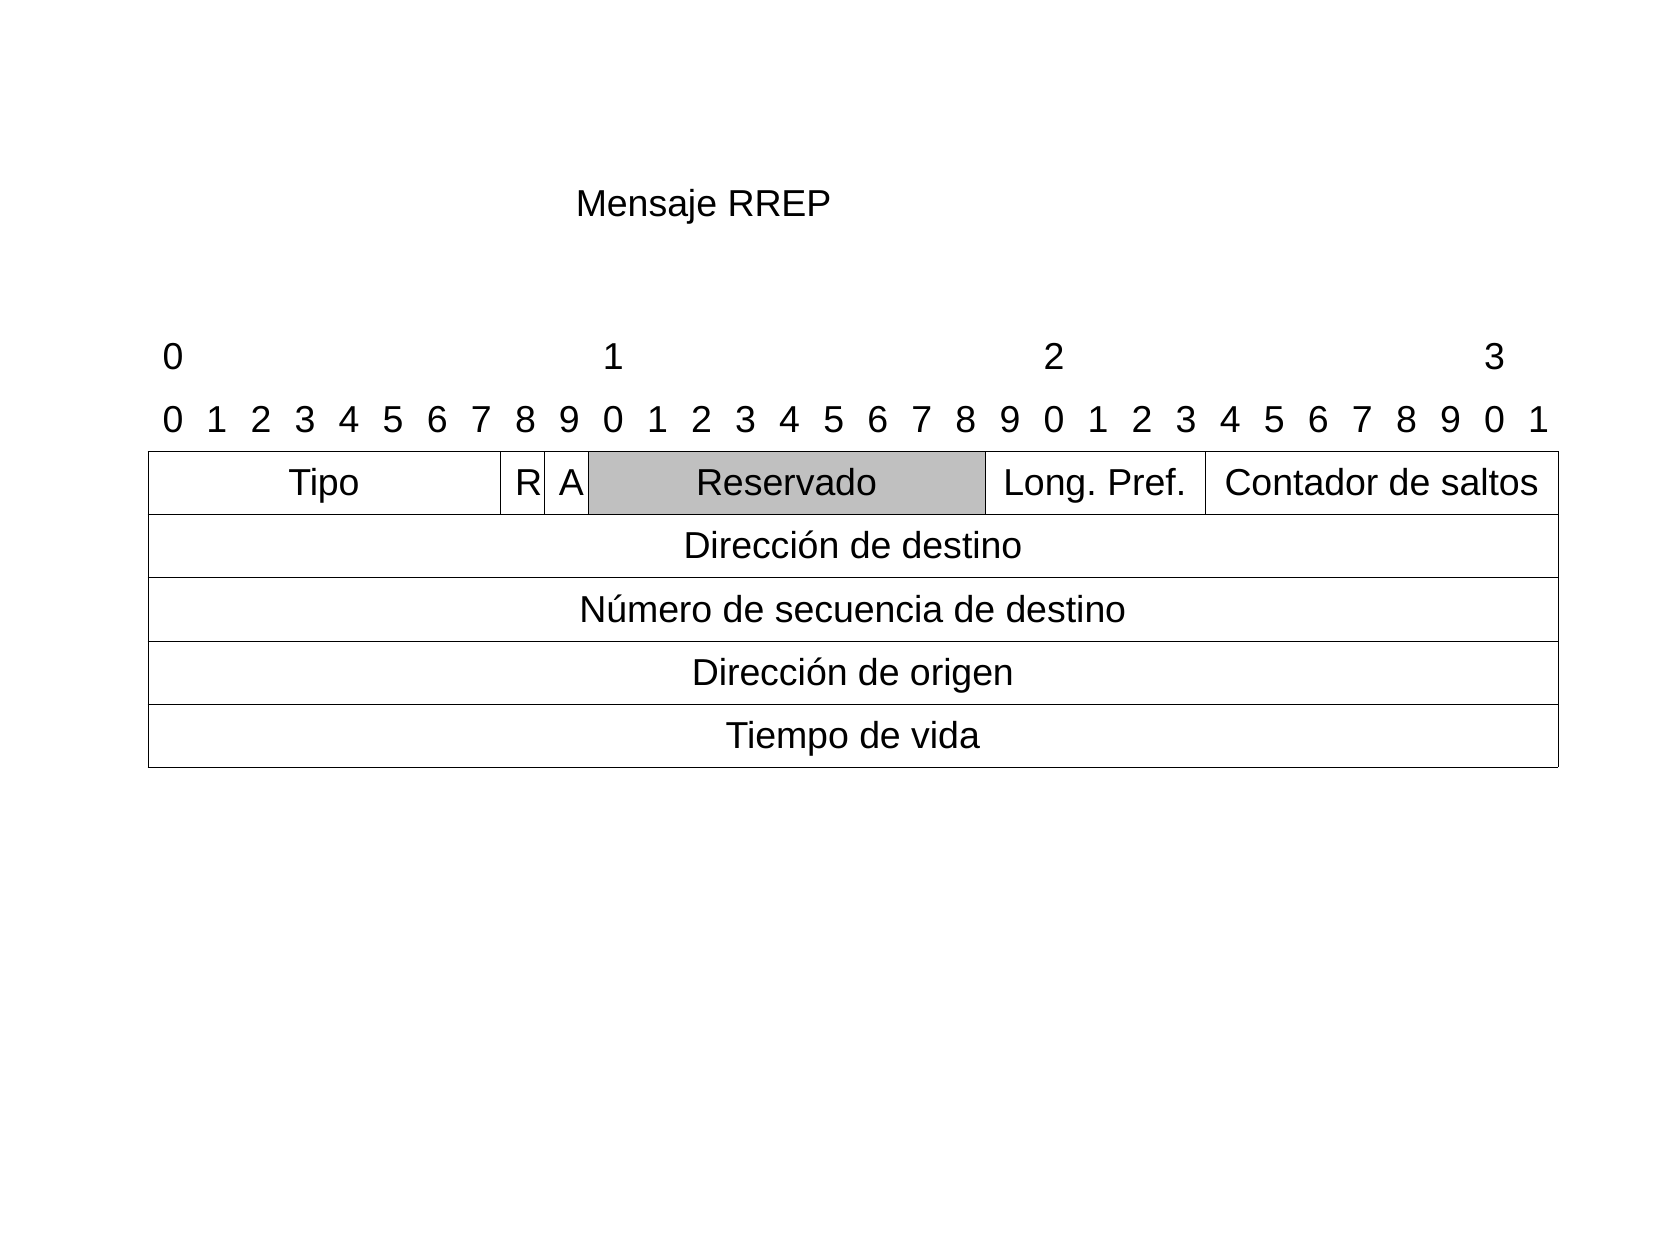

Mensaje RREP
| 0 | | | | | | | | | | 1 | | | | | | | | | | 2 | | | | | | | | | | 3 | |
| --- | --- | --- | --- | --- | --- | --- | --- | --- | --- | --- | --- | --- | --- | --- | --- | --- | --- | --- | --- | --- | --- | --- | --- | --- | --- | --- | --- | --- | --- | --- | --- |
| 0 | 1 | 2 | 3 | 4 | 5 | 6 | 7 | 8 | 9 | 0 | 1 | 2 | 3 | 4 | 5 | 6 | 7 | 8 | 9 | 0 | 1 | 2 | 3 | 4 | 5 | 6 | 7 | 8 | 9 | 0 | 1 |
| Tipo | | | | | | | | R | A | Reservado | | | | | | | | | Long. Pref. | | | | | Contador de saltos | | | | | | | |
| Dirección de destino | | | | | | | | | | | | | | | | | | | | | | | | | | | | | | | |
| Número de secuencia de destino | | | | | | | | | | | | | | | | | | | | | | | | | | | | | | | |
| Dirección de origen | | | | | | | | | | | | | | | | | | | | | | | | | | | | | | | |
| Tiempo de vida | | | | | | | | | | | | | | | | | | | | | | | | | | | | | | | |